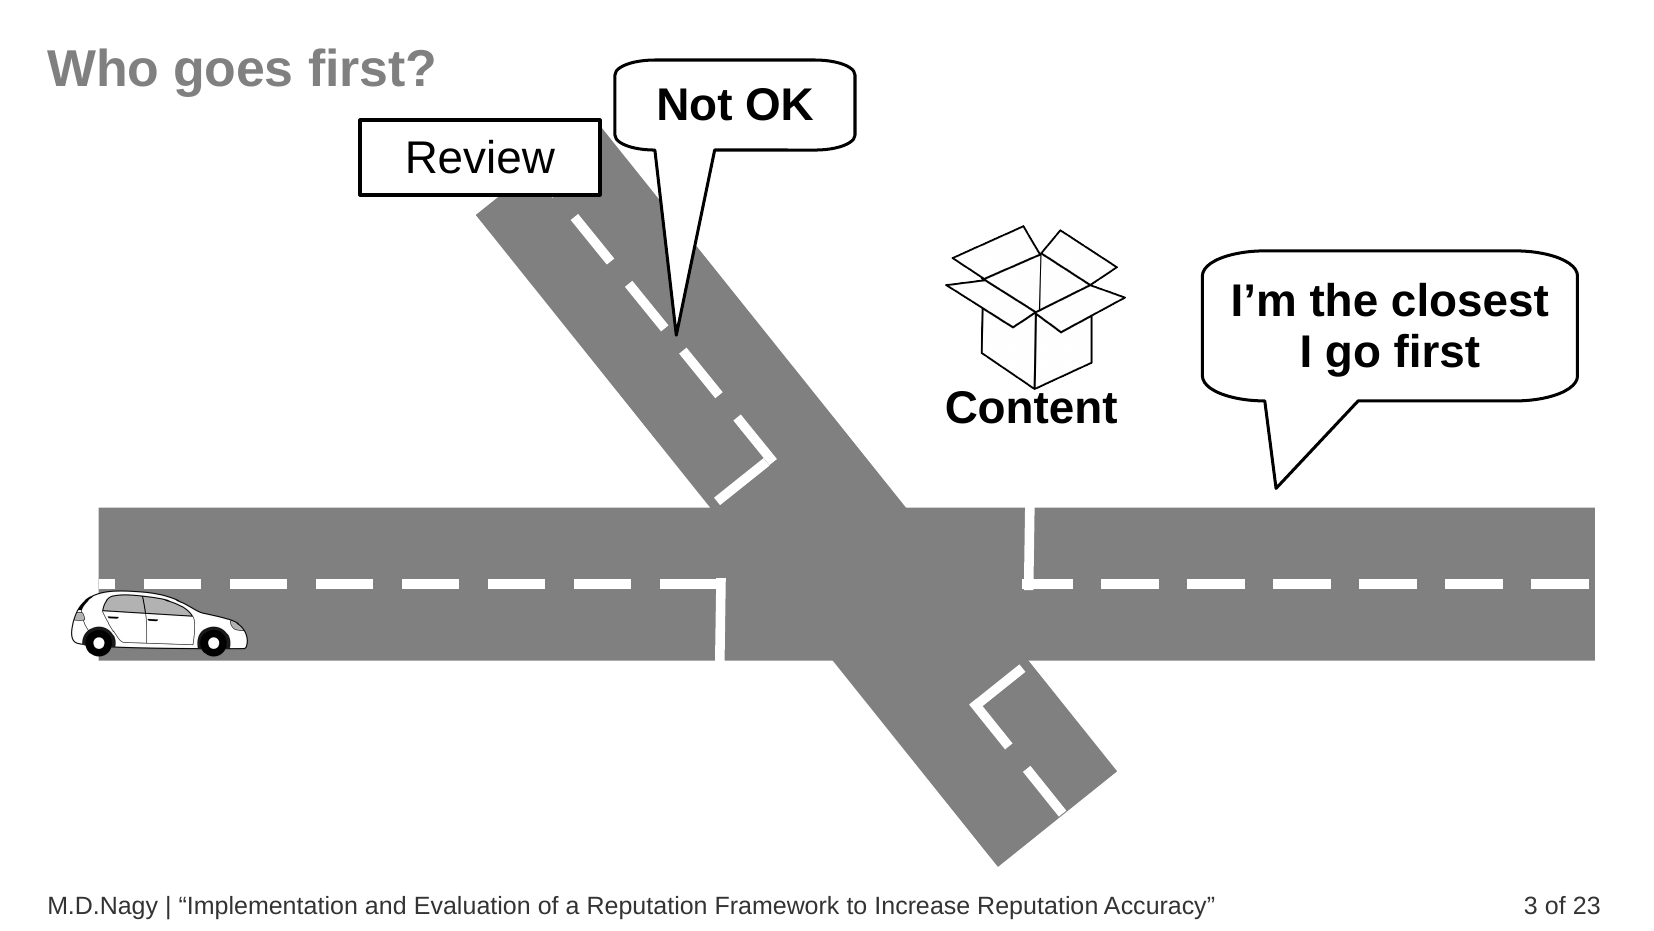

# Who goes first?
Not OK
Review
Content
I’m the closest
I go first
M.D.Nagy | “Implementation and Evaluation of a Reputation Framework to Increase Reputation Accuracy”
3